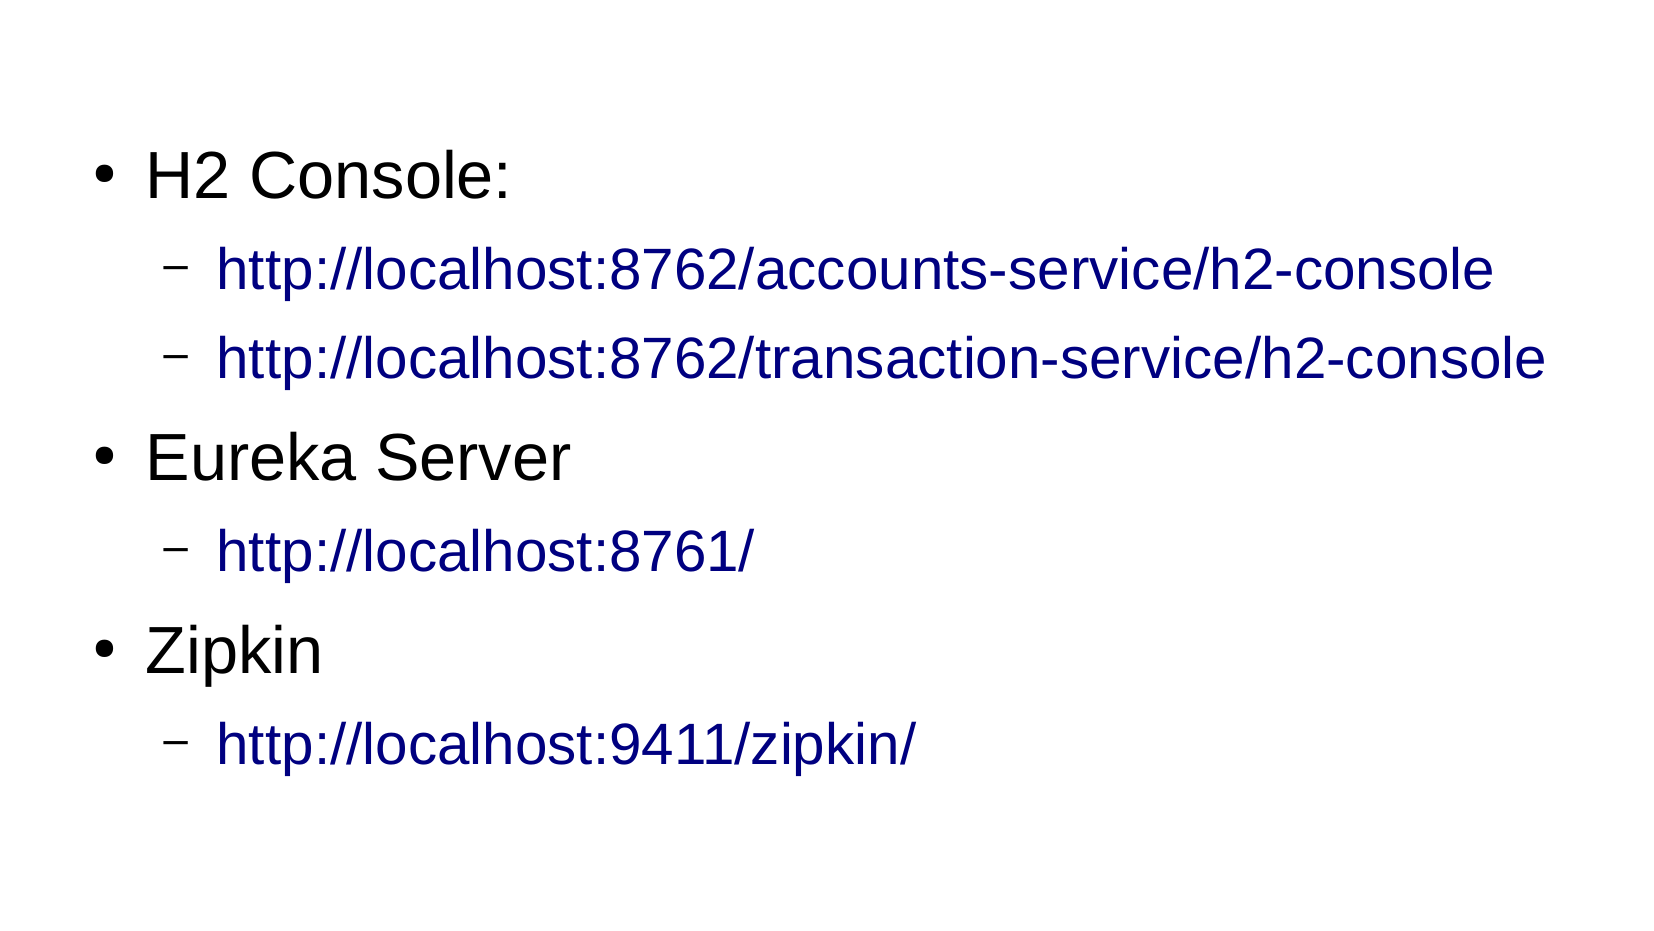

# H2 Console:
http://localhost:8762/accounts-service/h2-console
http://localhost:8762/transaction-service/h2-console
Eureka Server
http://localhost:8761/
Zipkin
http://localhost:9411/zipkin/